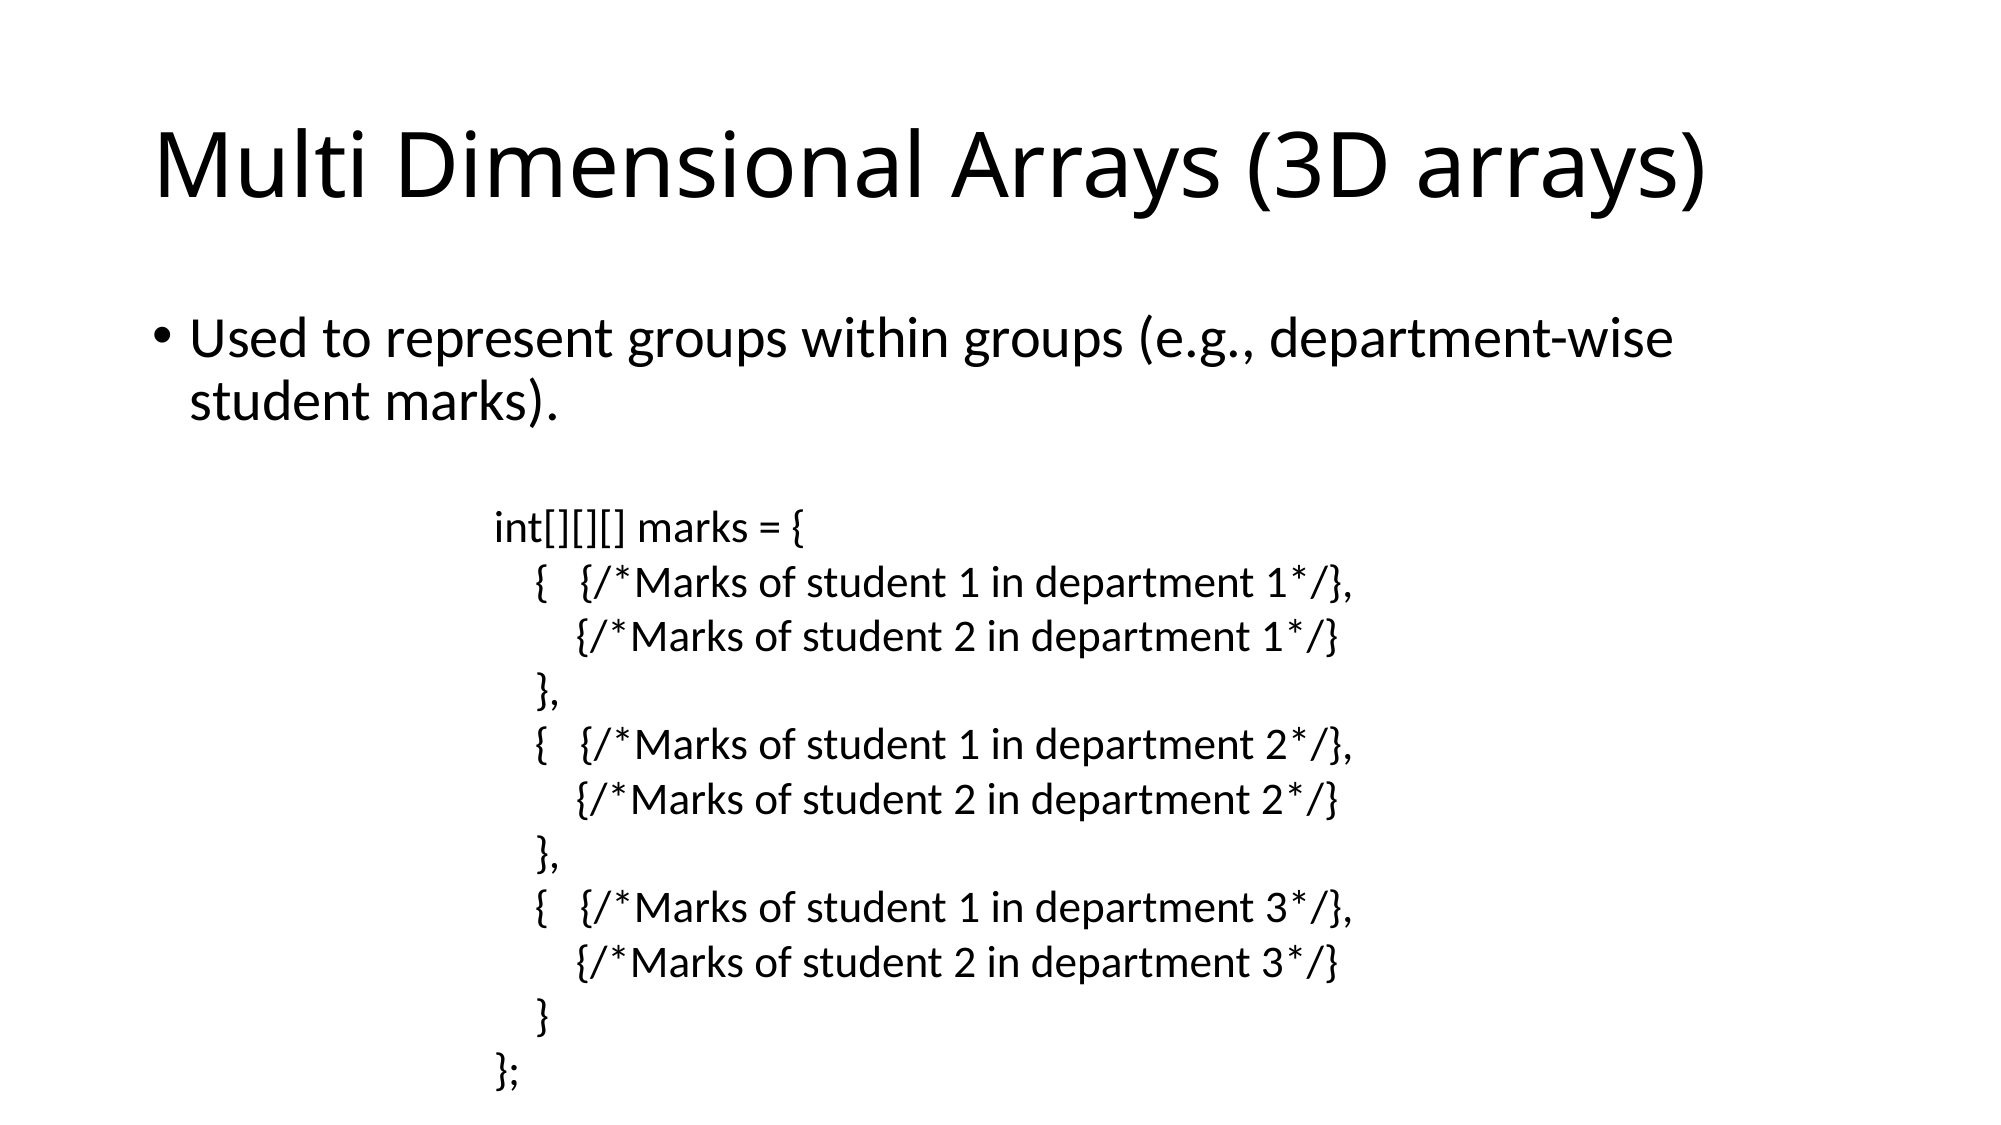

# Multi Dimensional Arrays (3D arrays)
Used to represent groups within groups (e.g., department-wise student marks).
int[][][] marks = {
 { {/*Marks of student 1 in department 1*/},
 {/*Marks of student 2 in department 1*/}
 },
 { {/*Marks of student 1 in department 2*/},
 {/*Marks of student 2 in department 2*/}
 },
 { {/*Marks of student 1 in department 3*/},
 {/*Marks of student 2 in department 3*/}
 }
};